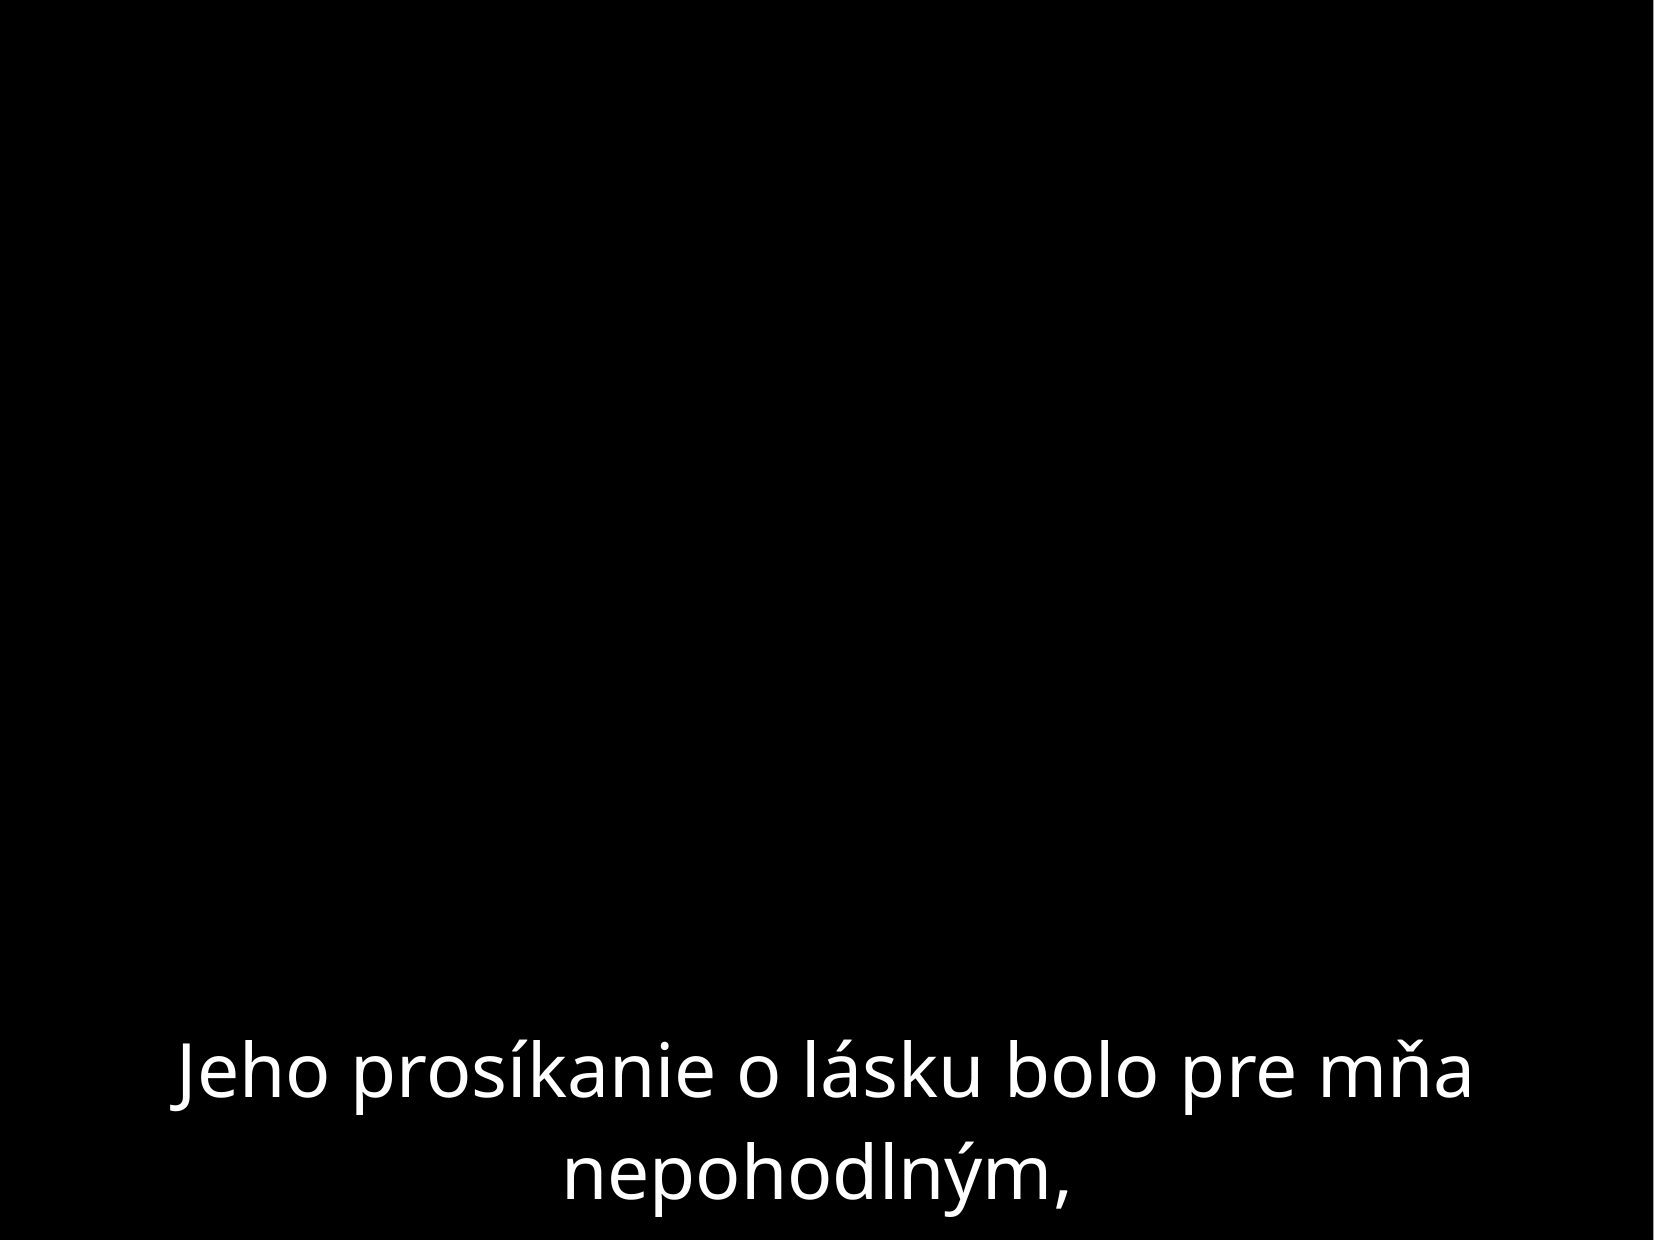

# Jeho prosíkanie o lásku bolo pre mňa nepohodlným,